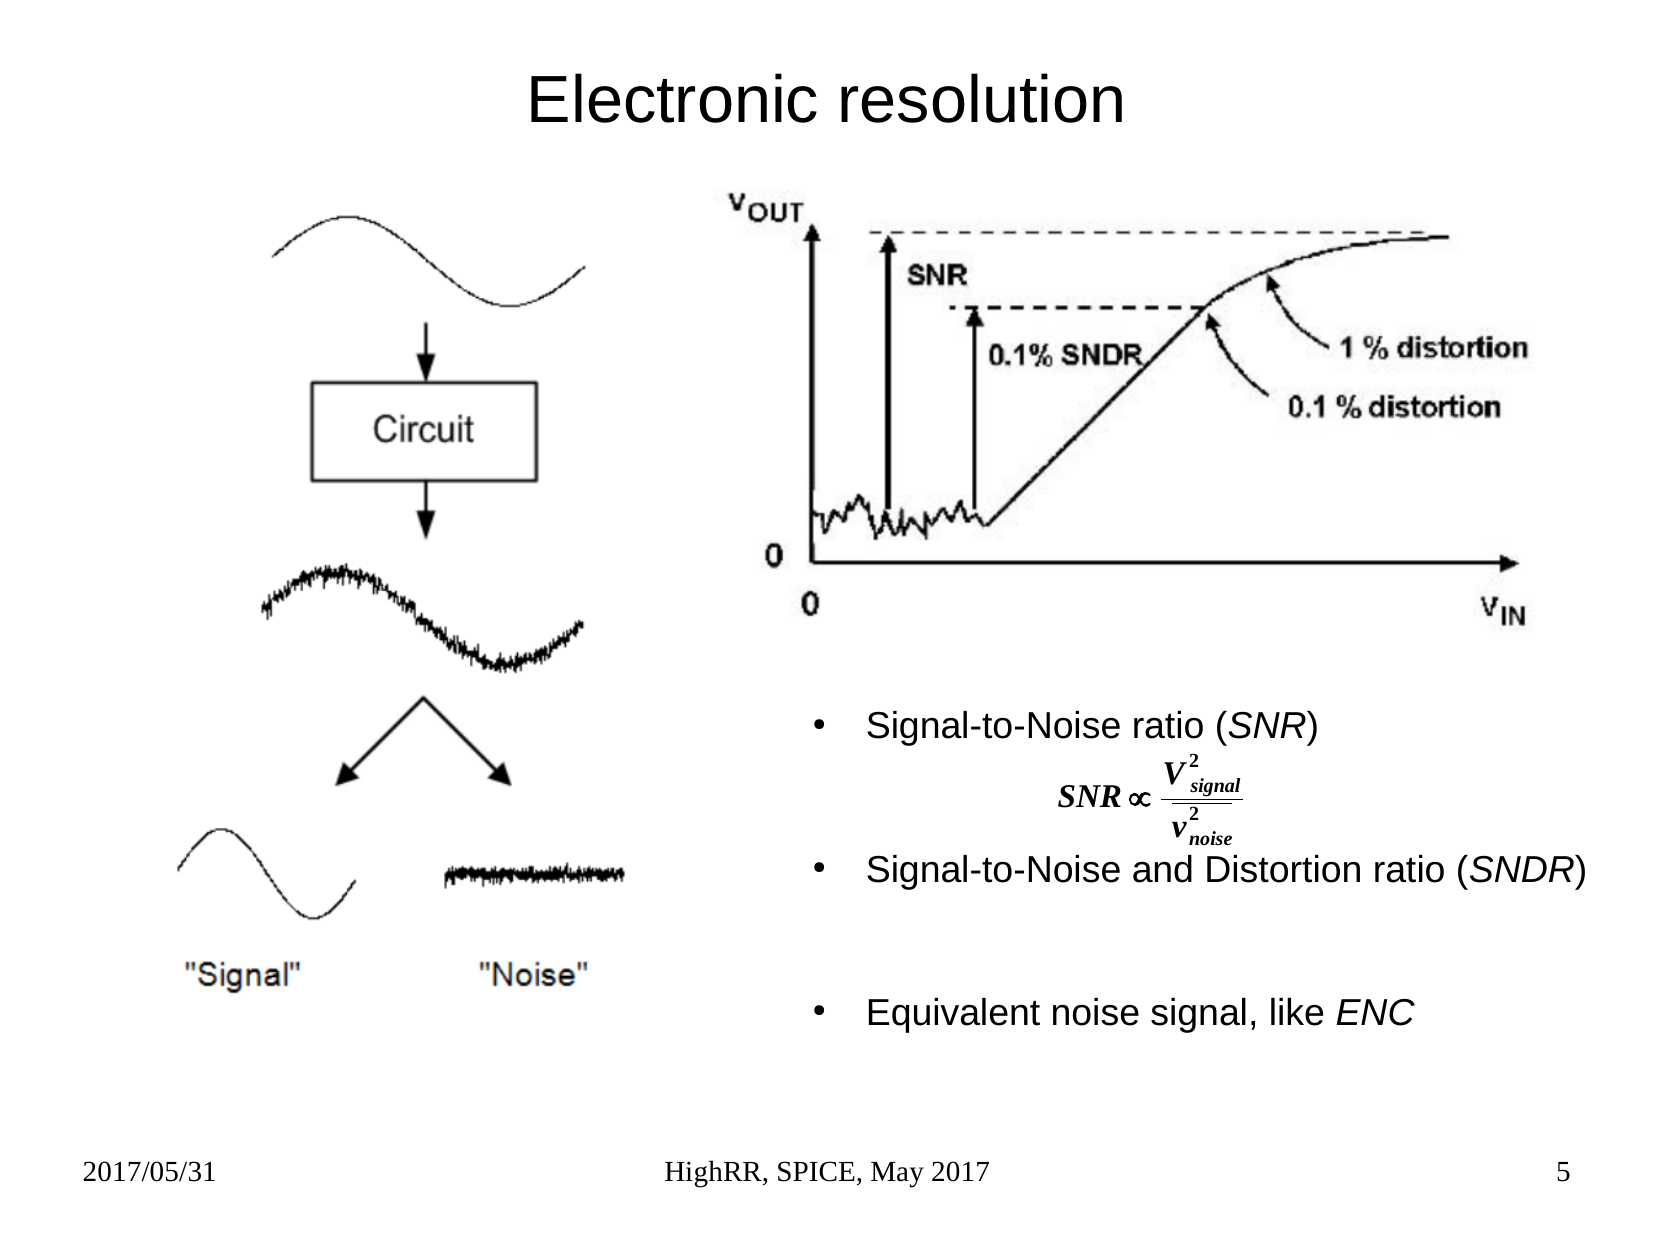

# Electronic resolution
Signal-to-Noise ratio (SNR)
Signal-to-Noise and Distortion ratio (SNDR)
Equivalent noise signal, like ENC
2017/05/31
HighRR, SPICE, May 2017
5